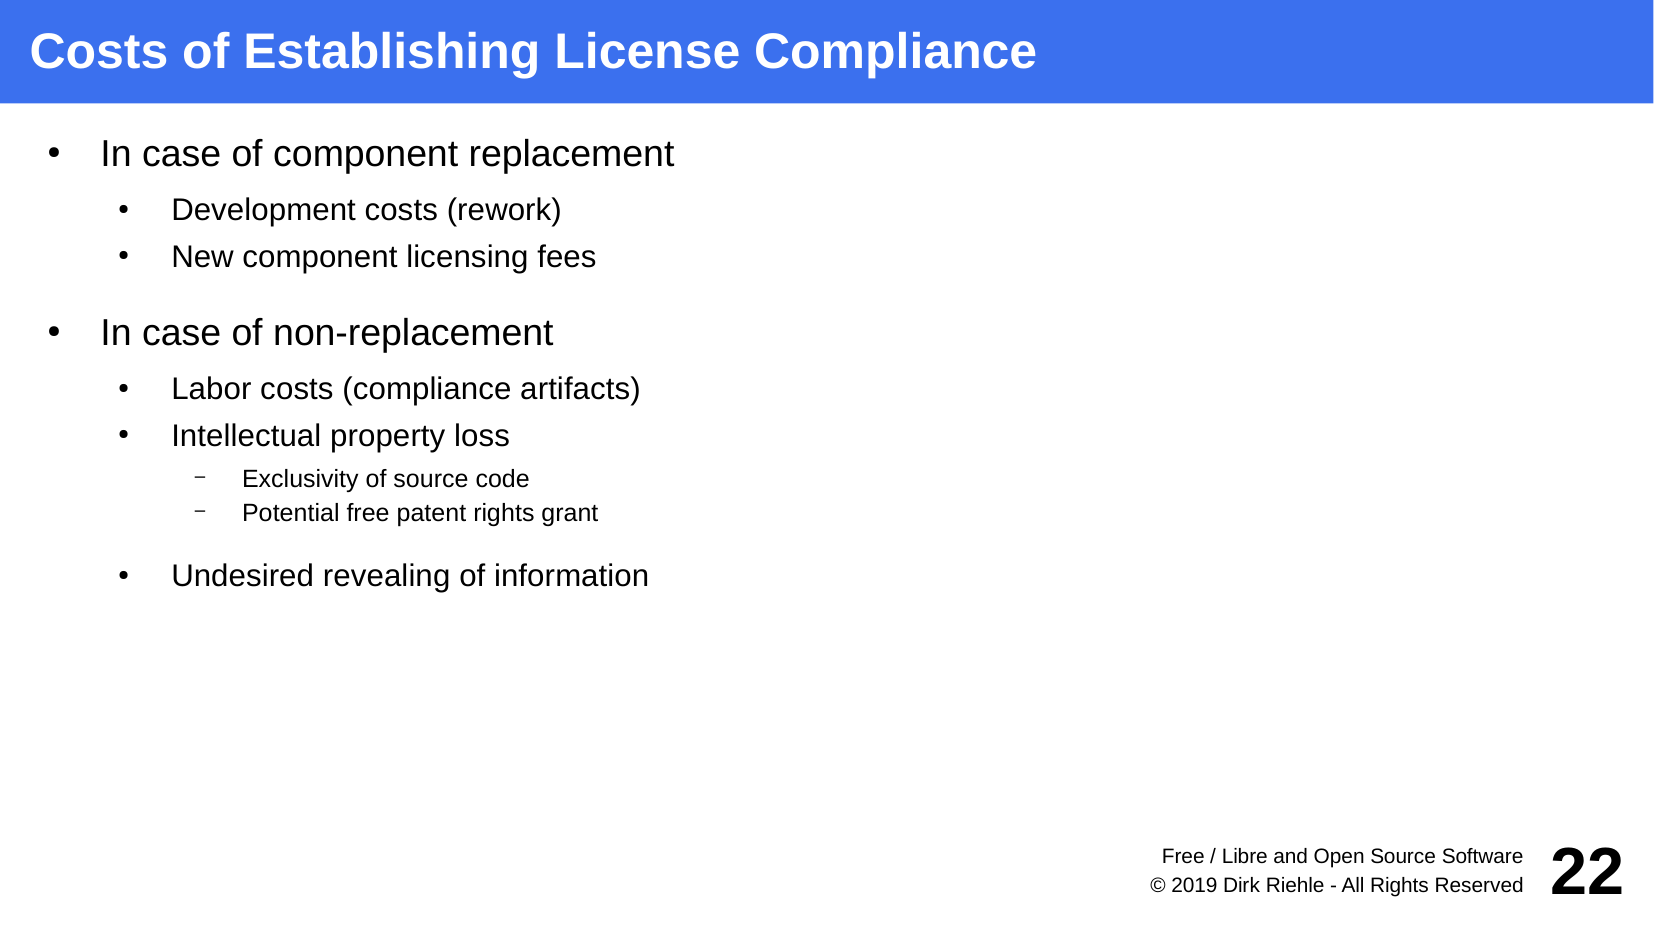

# Costs of Establishing License Compliance
In case of component replacement
Development costs (rework)
New component licensing fees
In case of non-replacement
Labor costs (compliance artifacts)
Intellectual property loss
Exclusivity of source code
Potential free patent rights grant
Undesired revealing of information
Free / Libre and Open Source Software
22
© 2019 Dirk Riehle - All Rights Reserved